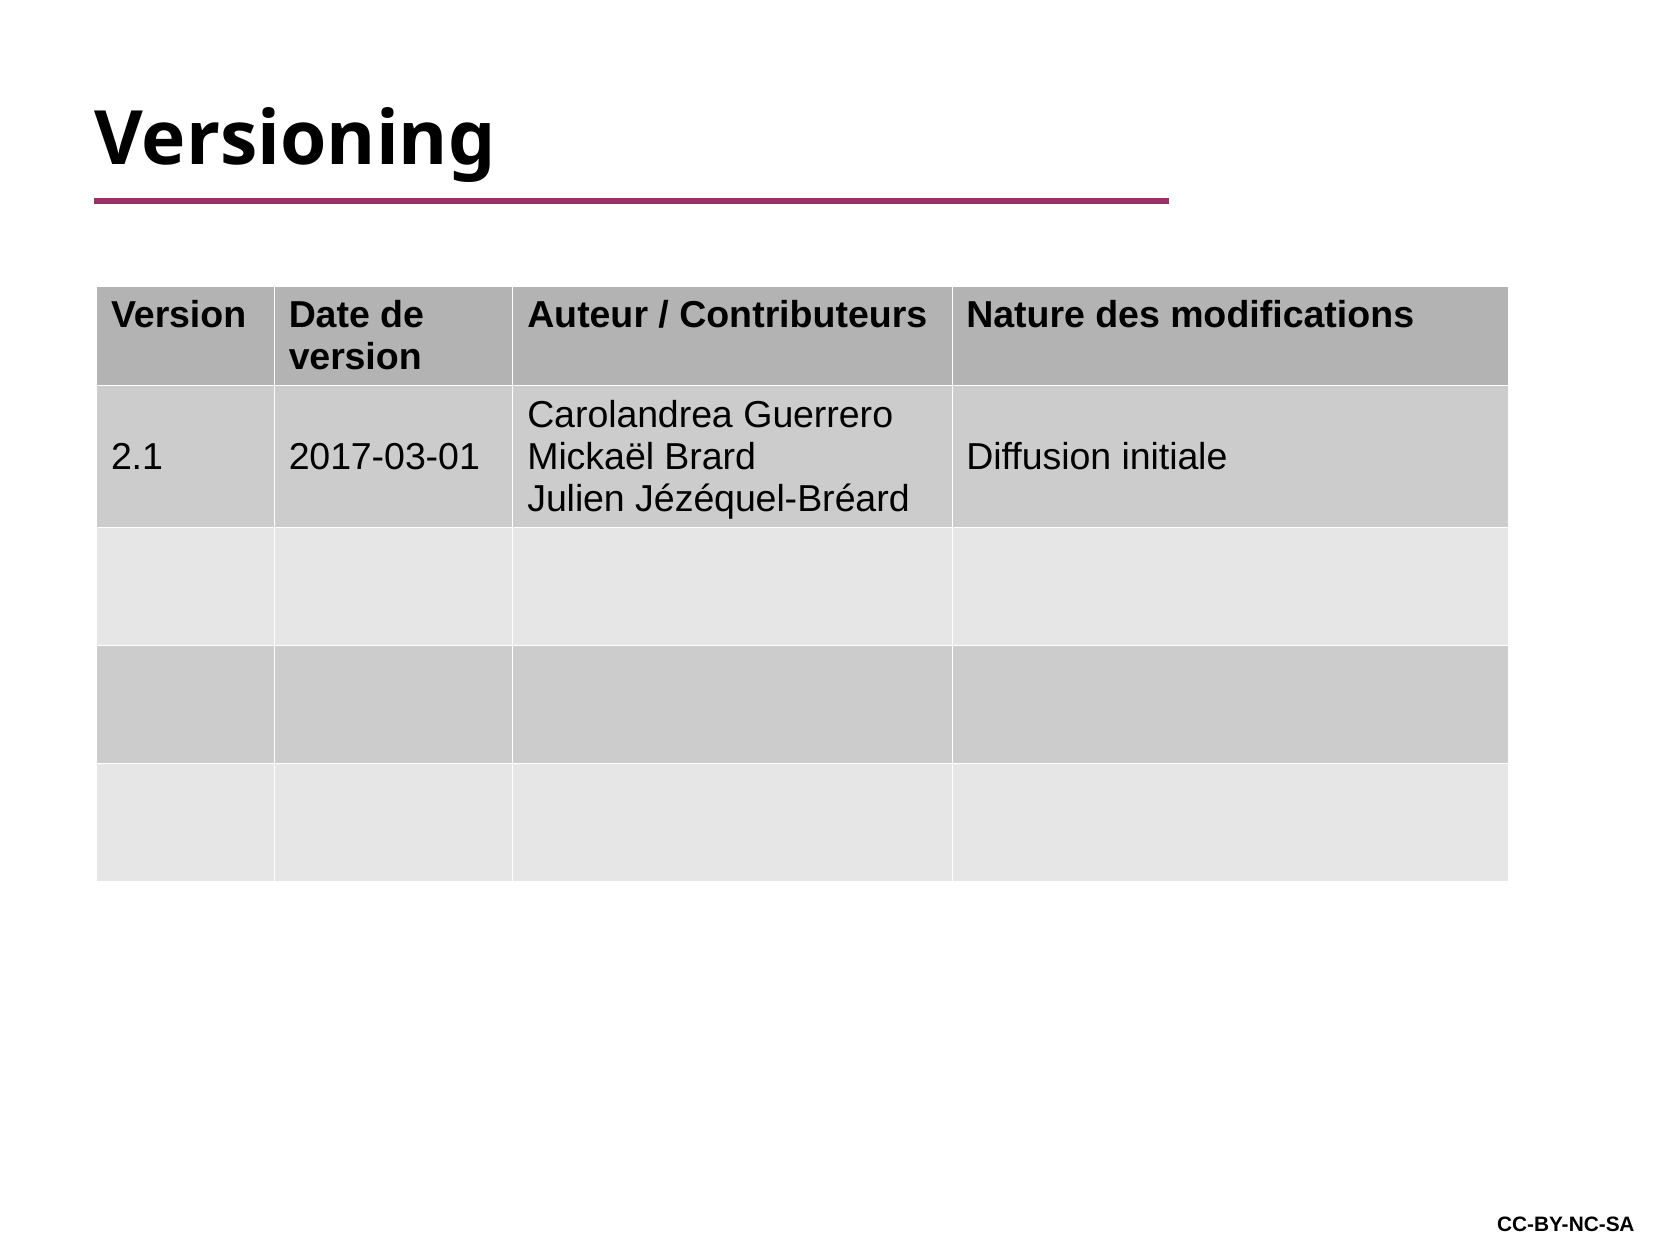

# Versioning
| Version | Date de version | Auteur / Contributeurs | Nature des modifications |
| --- | --- | --- | --- |
| 2.1 | 2017-03-01 | Carolandrea Guerrero Mickaël Brard Julien Jézéquel-Bréard | Diffusion initiale |
| | | | |
| | | | |
| | | | |
CC-BY-NC-SA